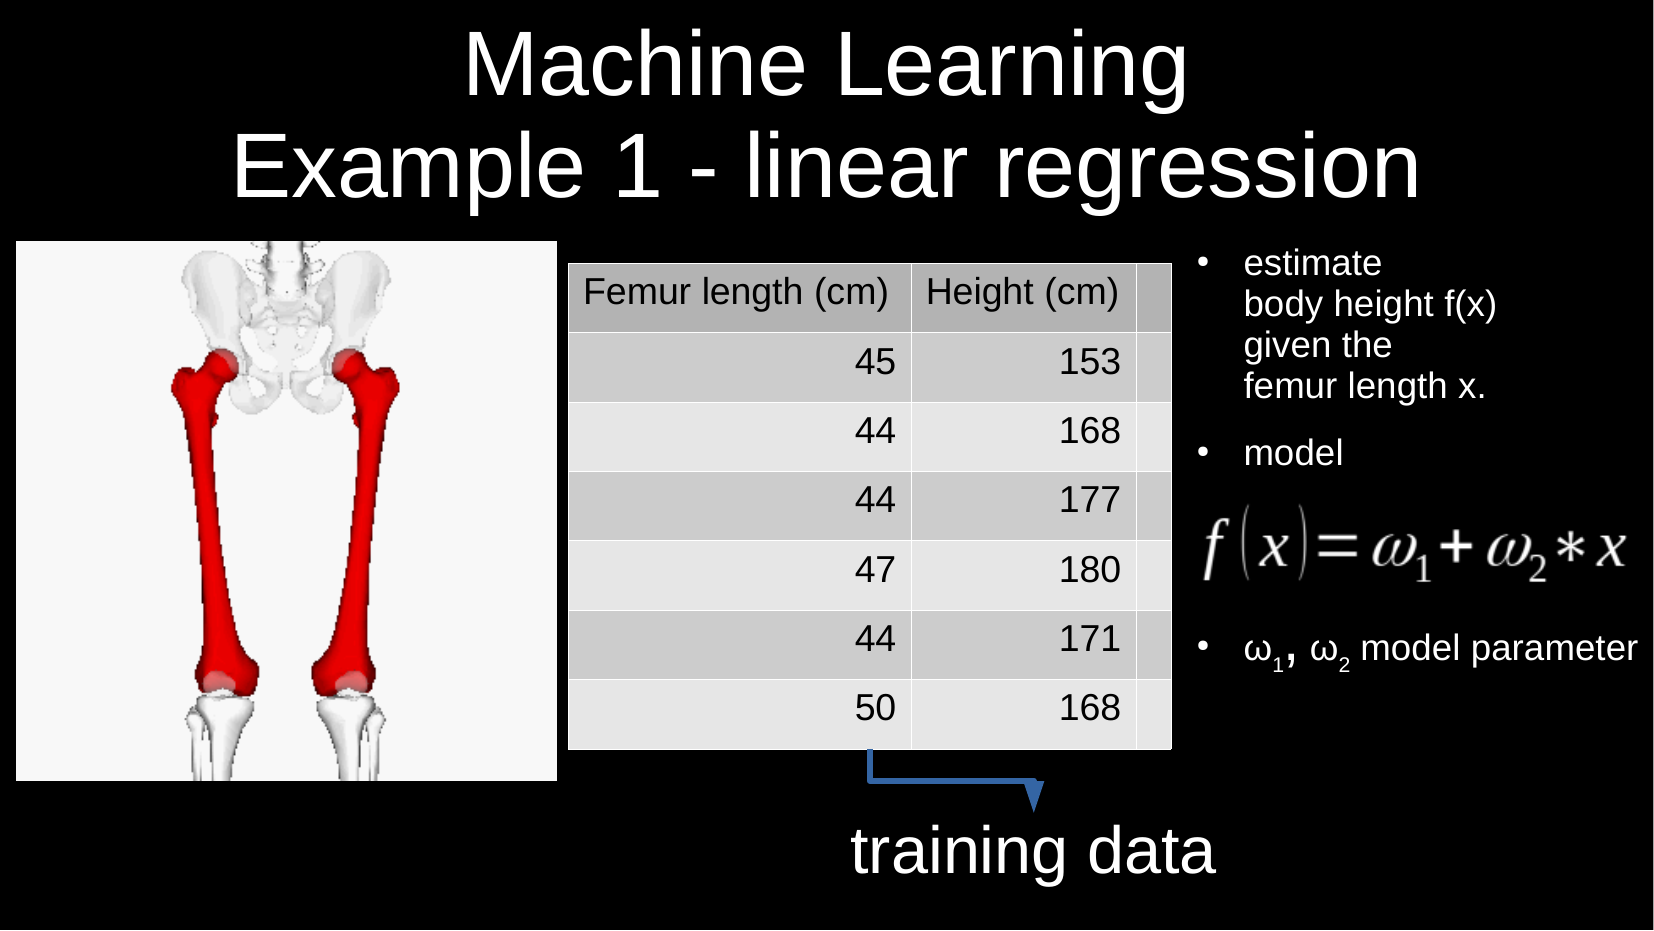

# Machine Learning Example 1 - linear regression
estimate
body height f(x)
given the
femur length x.
model
ω1, ω2 model parameter
| Femur length (cm) | Height (cm) | |
| --- | --- | --- |
| 45 | 153 | |
| 44 | 168 | |
| 44 | 177 | |
| 47 | 180 | |
| 44 | 171 | |
| 50 | 168 | |
training data